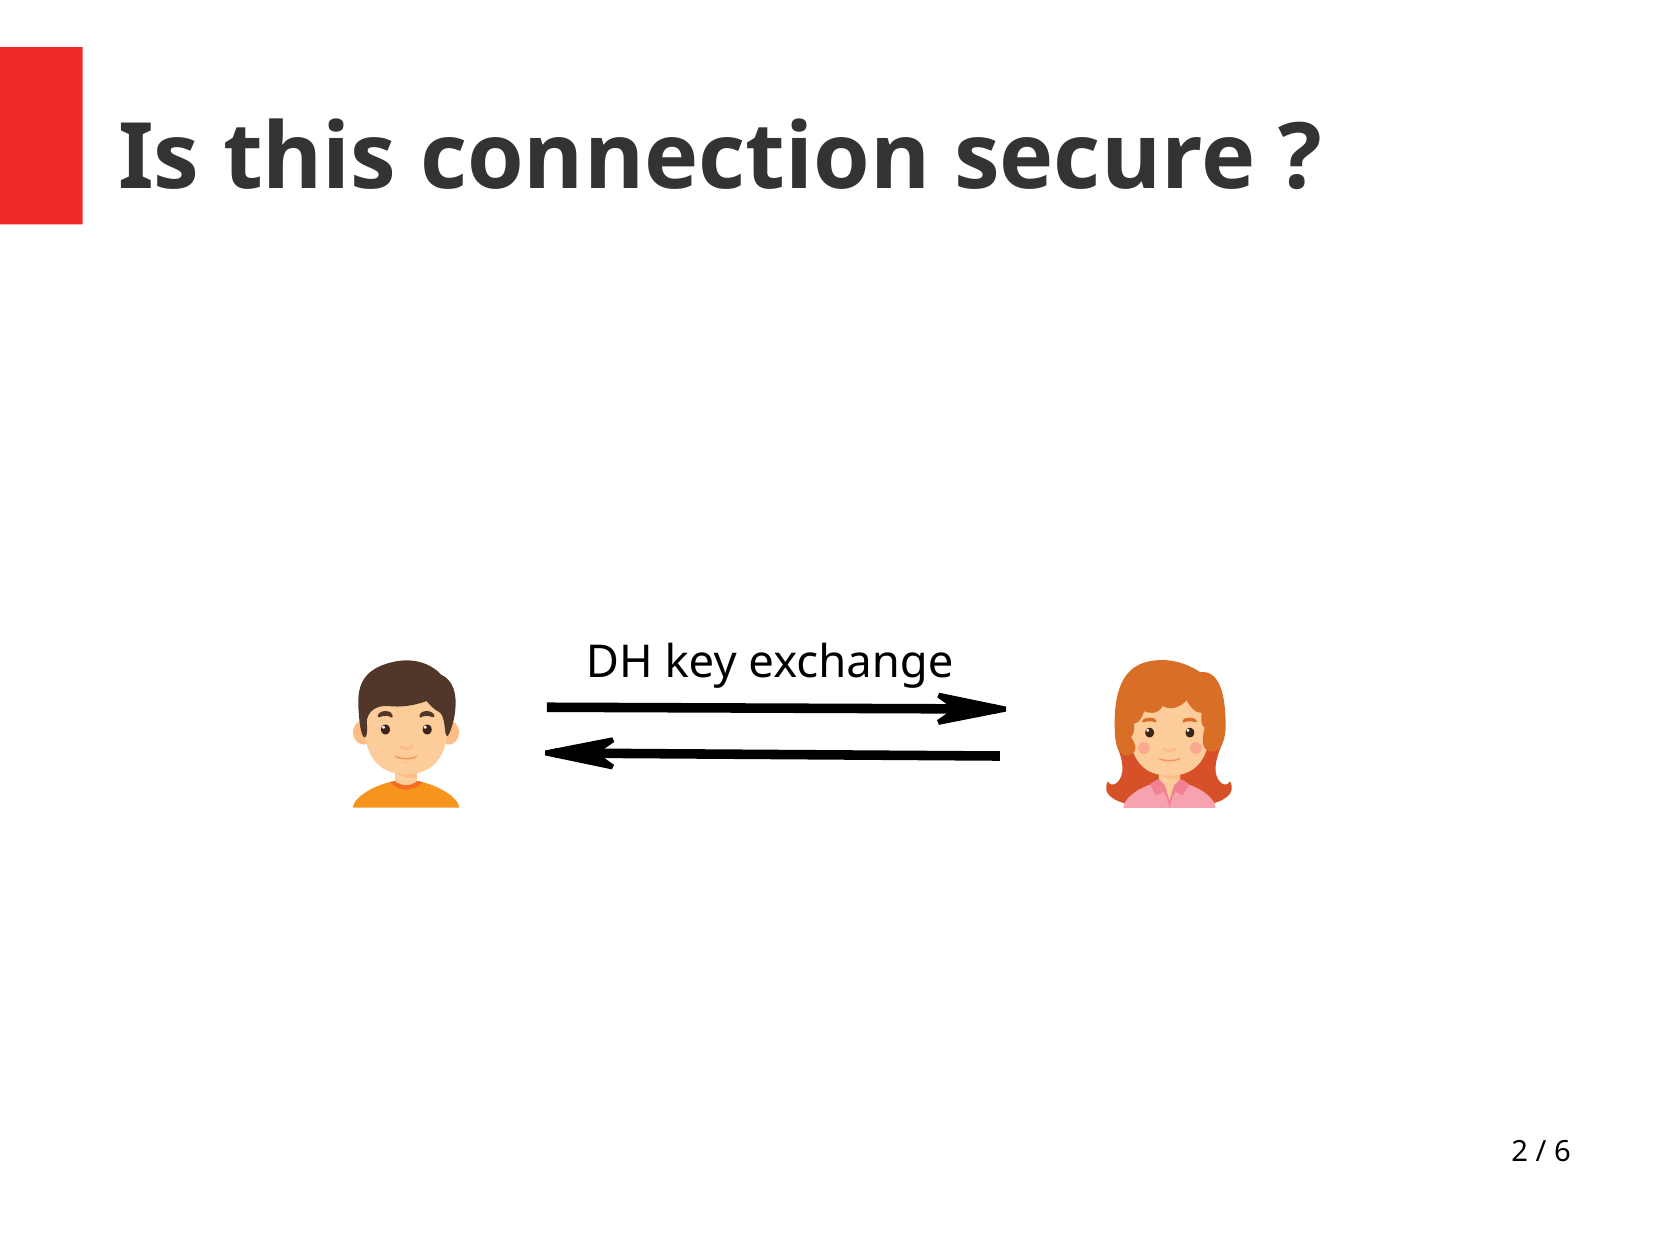

# Is this connection secure ?
2